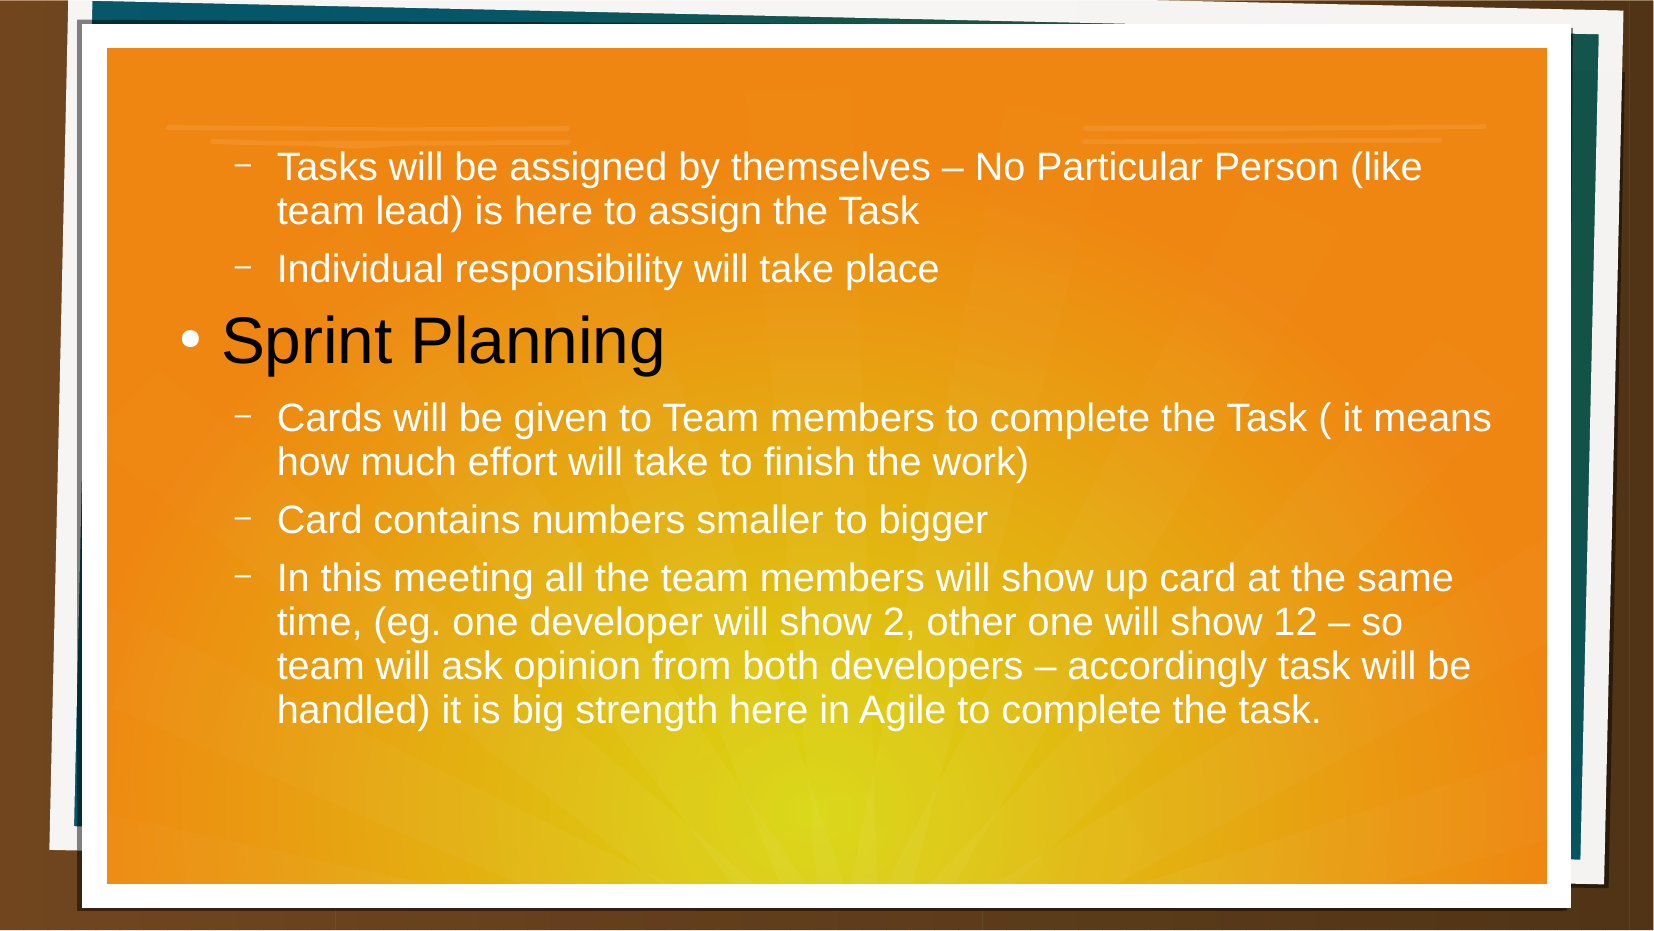

# Tasks will be assigned by themselves – No Particular Person (like team lead) is here to assign the Task
Individual responsibility will take place
Sprint Planning
Cards will be given to Team members to complete the Task ( it means how much effort will take to finish the work)
Card contains numbers smaller to bigger
In this meeting all the team members will show up card at the same time, (eg. one developer will show 2, other one will show 12 – so team will ask opinion from both developers – accordingly task will be handled) it is big strength here in Agile to complete the task.